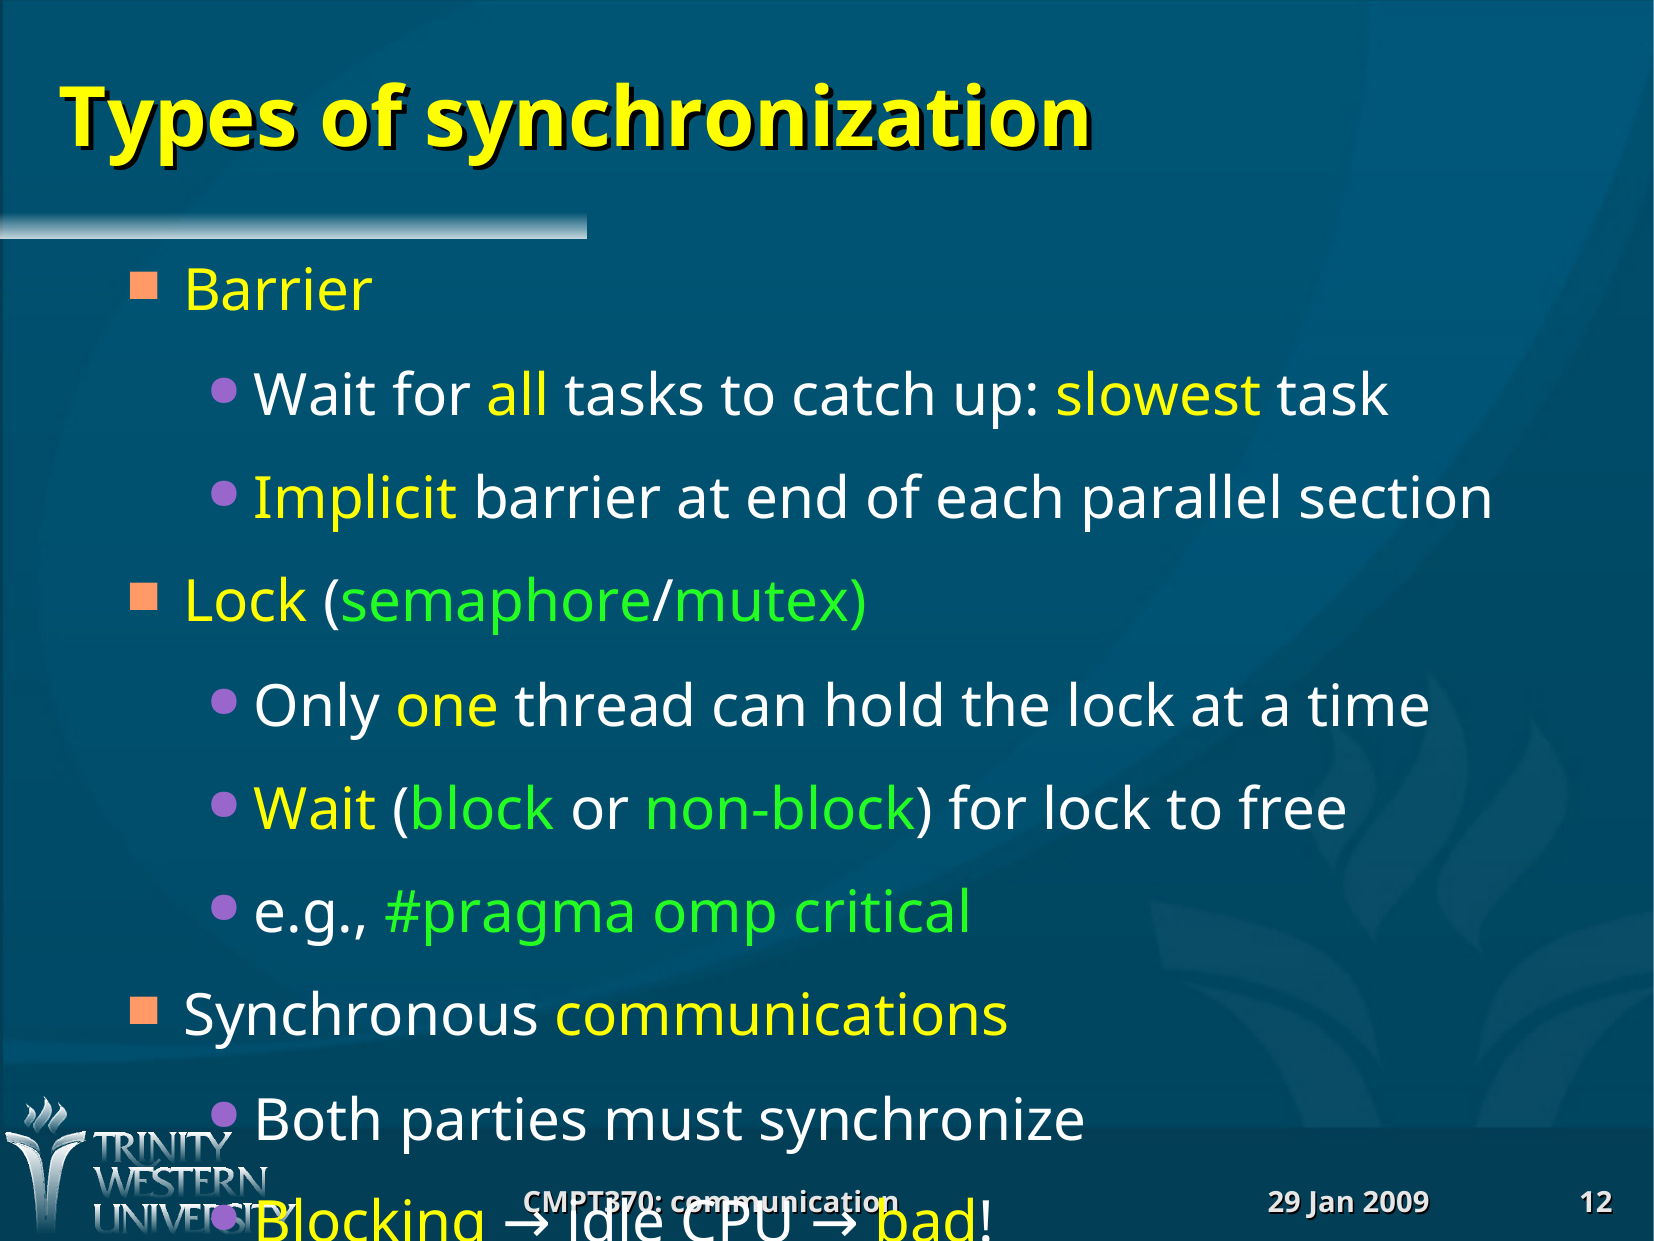

# Types of synchronization
Barrier
Wait for all tasks to catch up: slowest task
Implicit barrier at end of each parallel section
Lock (semaphore/mutex)
Only one thread can hold the lock at a time
Wait (block or non-block) for lock to free
e.g., #pragma omp critical
Synchronous communications
Both parties must synchronize
Blocking → idle CPU → bad!
CMPT370: communication
29 Jan 2009
12